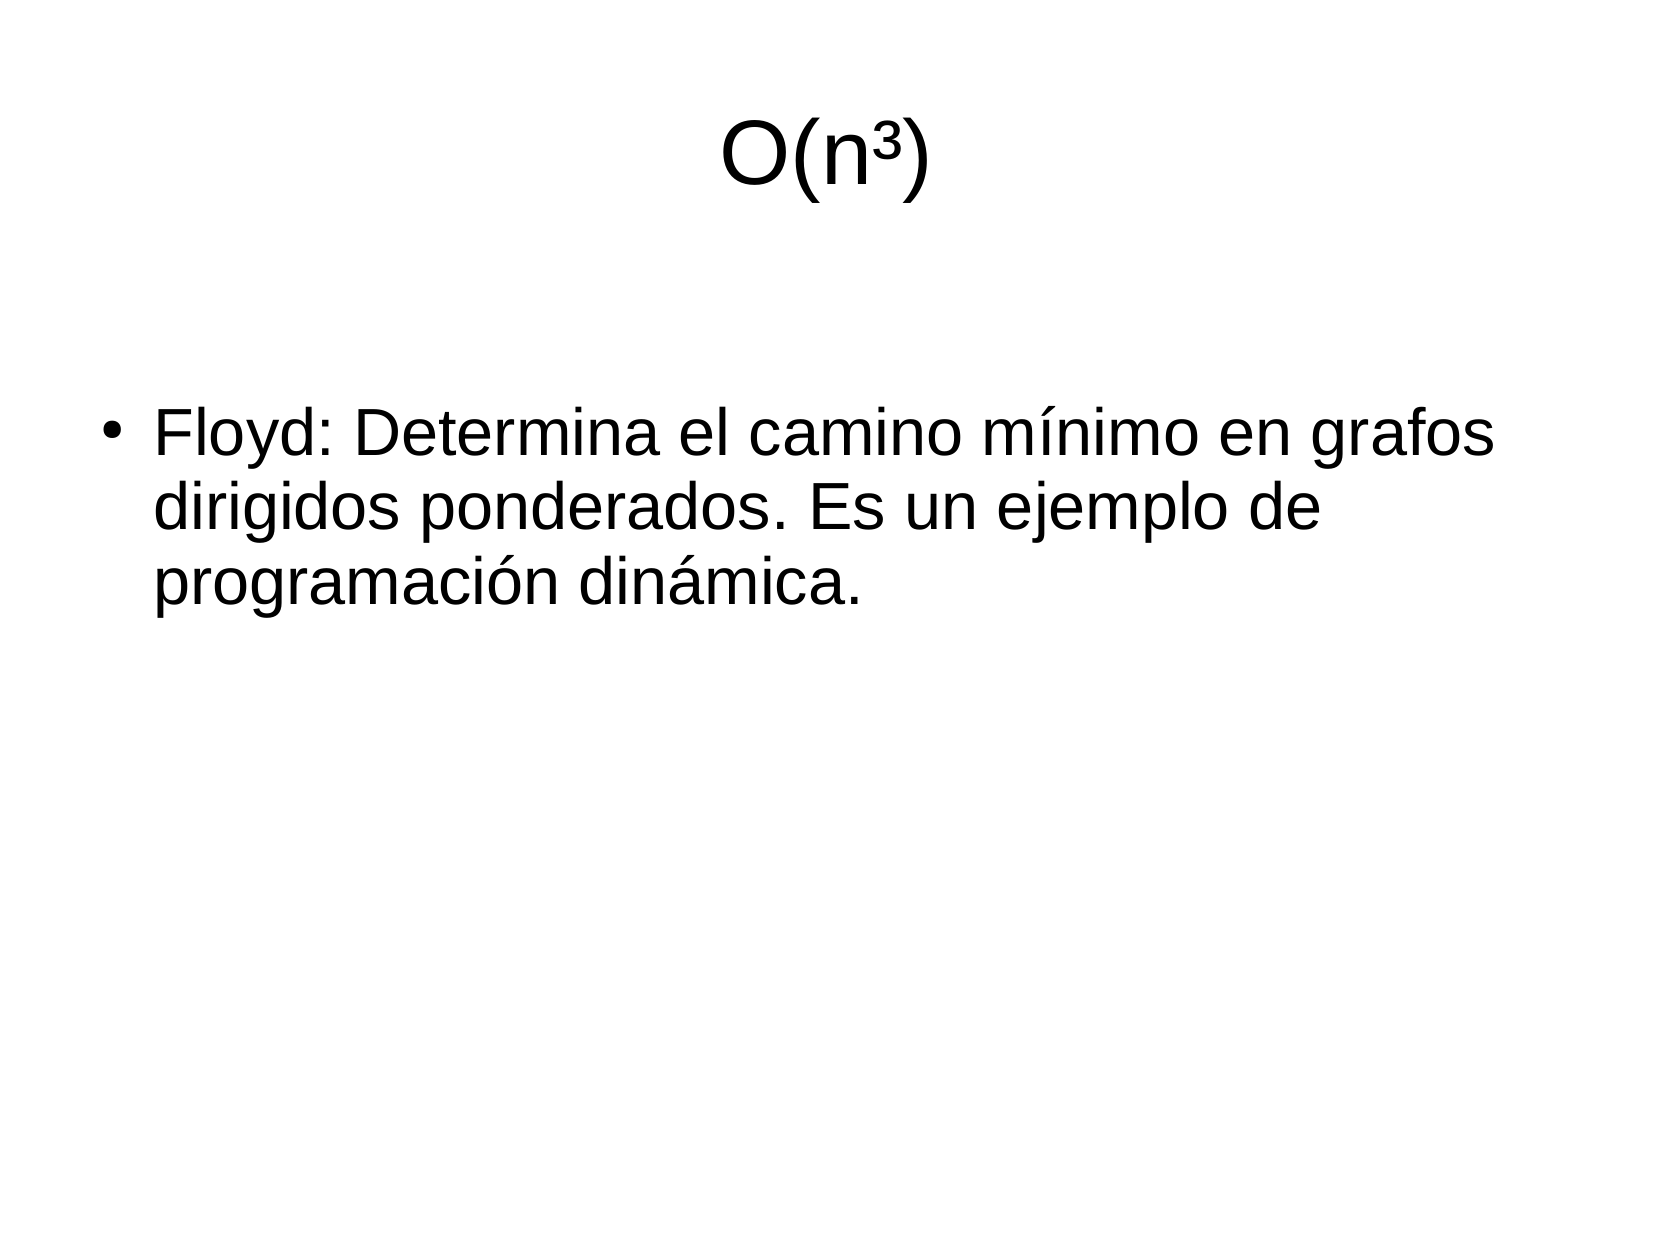

# O(n³)
Floyd: Determina el camino mínimo en grafos dirigidos ponderados. Es un ejemplo de programación dinámica.